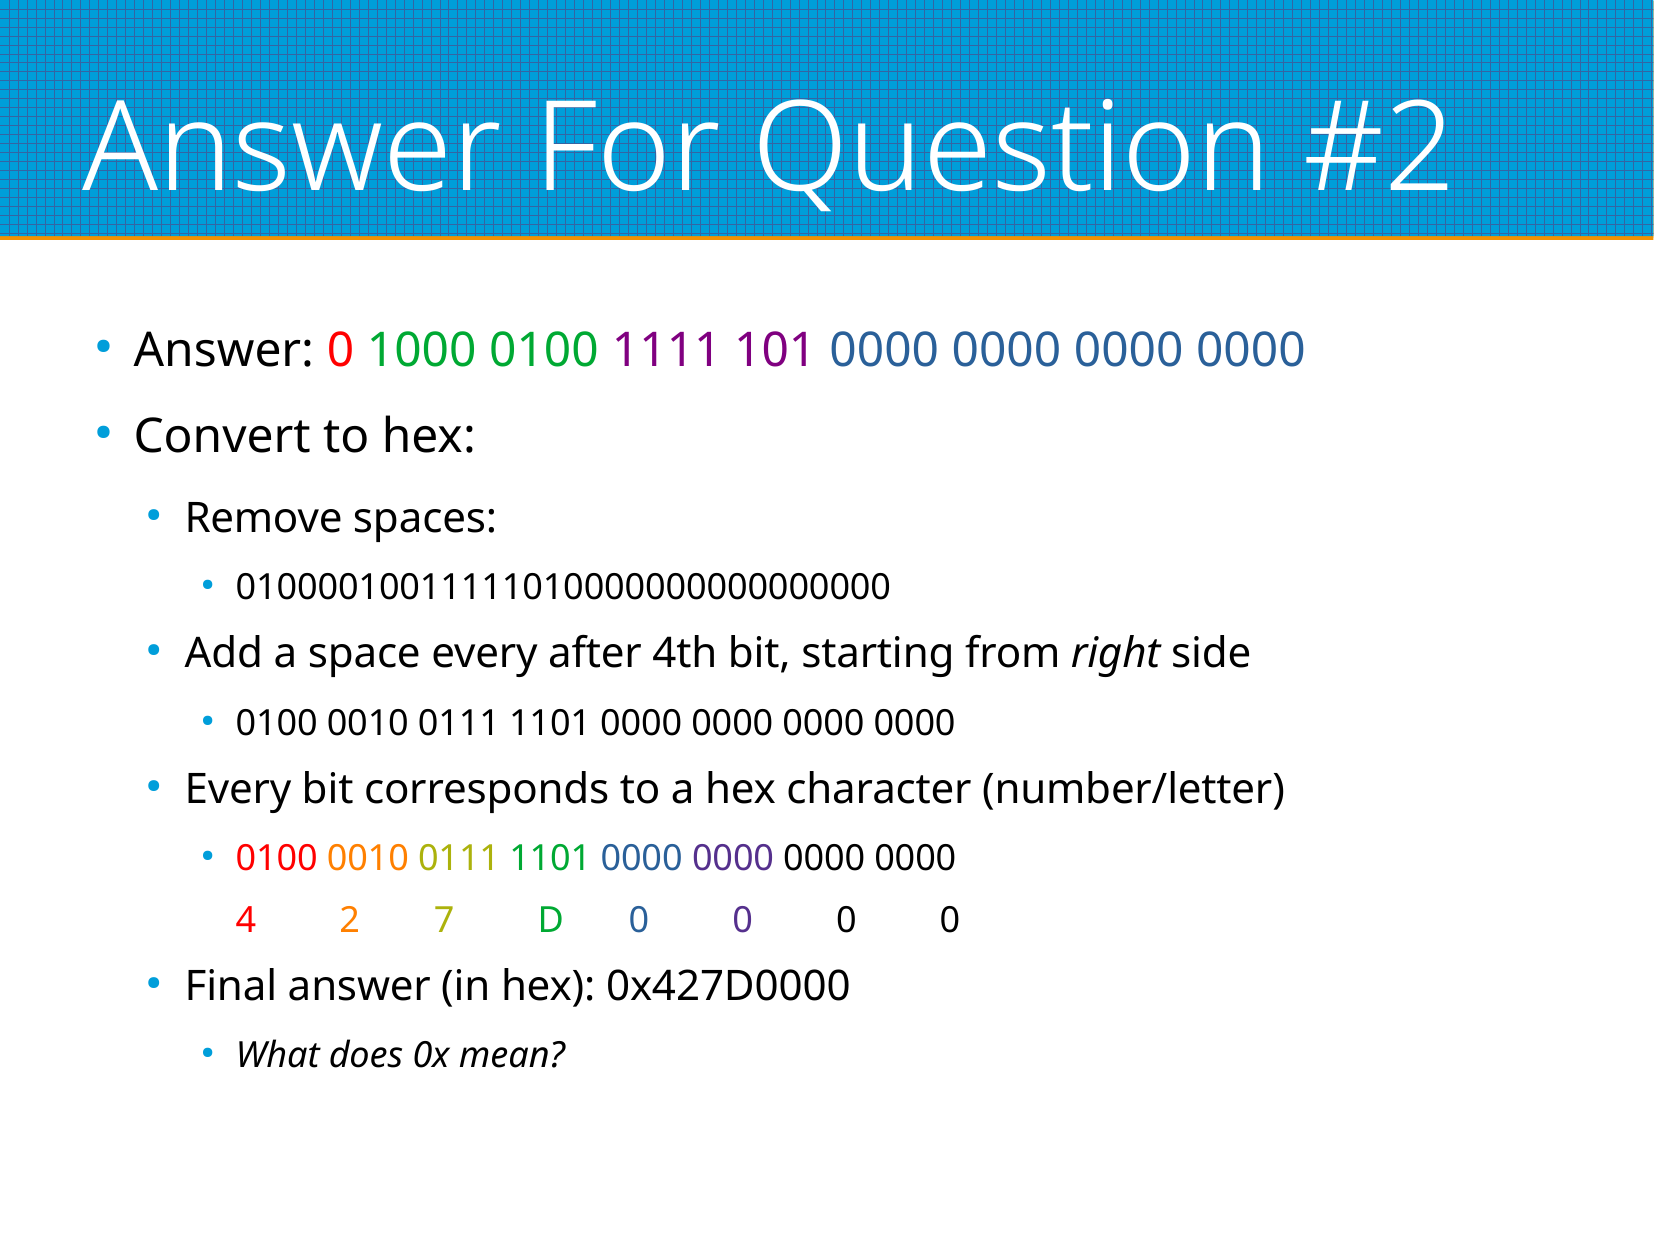

# Answer For Question #2
Answer: 0 1000 0100 1111 101 0000 0000 0000 0000
Convert to hex:
Remove spaces:
01000010011111010000000000000000
Add a space every after 4th bit, starting from right side
0100 0010 0111 1101 0000 0000 0000 0000
Every bit corresponds to a hex character (number/letter)
0100 0010 0111 1101 0000 0000 0000 0000
4 2 7 D 0 0 0 0
Final answer (in hex): 0x427D0000
What does 0x mean?